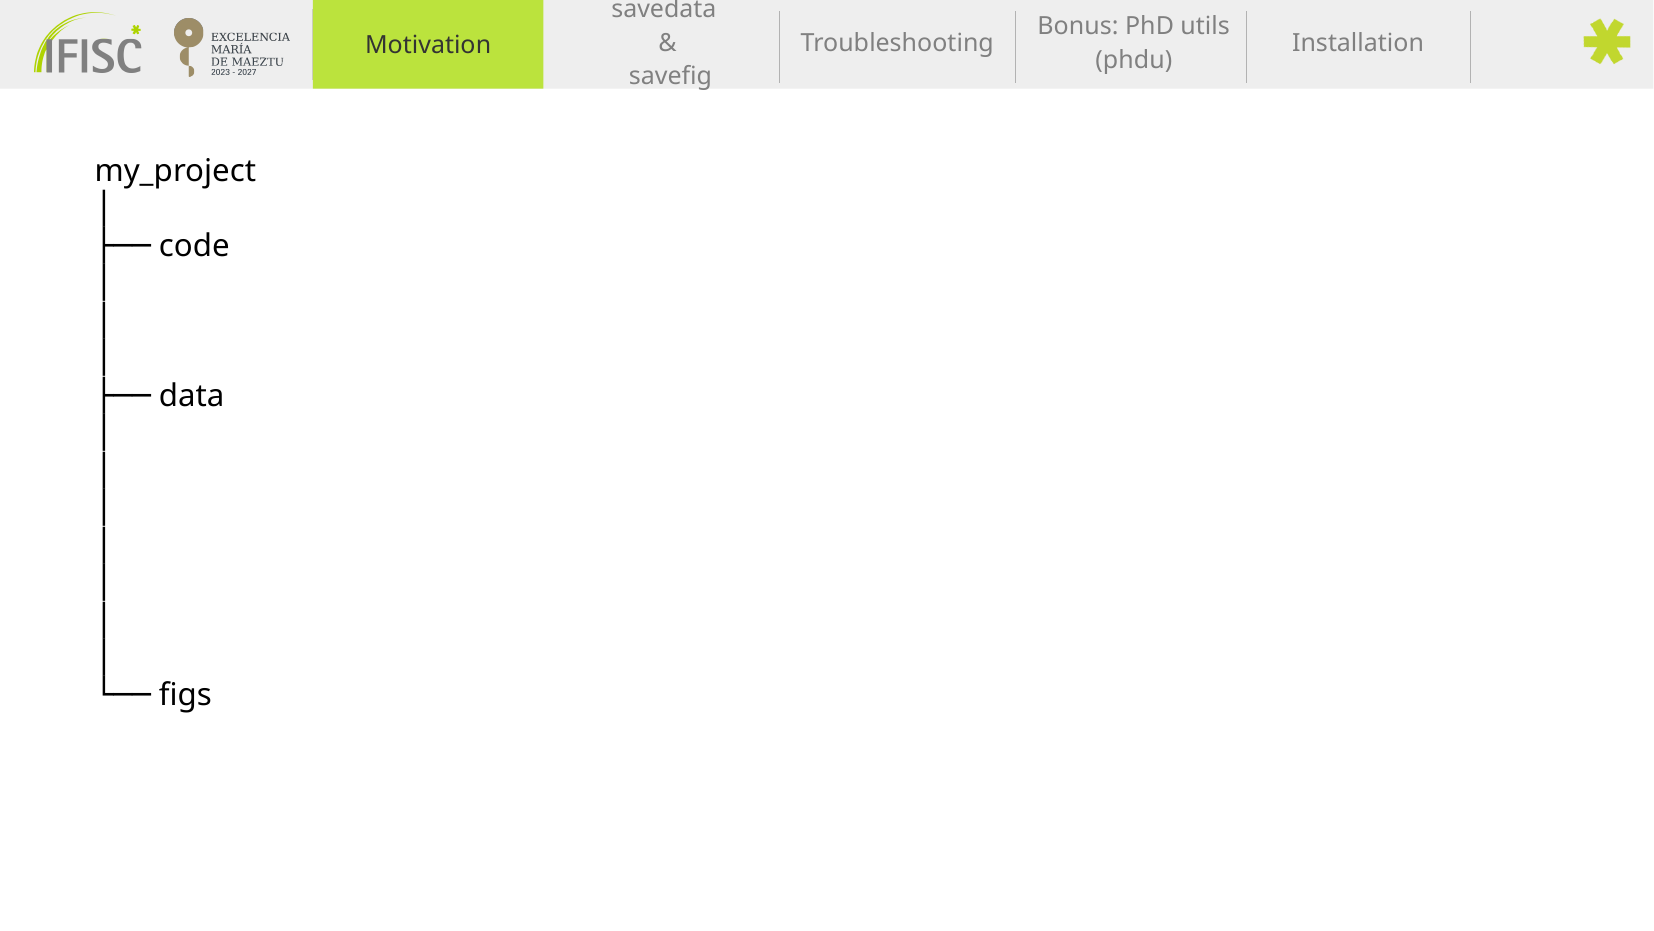

Motivation
Troubleshooting
savedata
&
 savefig
Bonus: PhD utils (phdu)
Installation
my_project
│
├── code
│
│
│
├── data
│
│
│
│
│
│
│
└── figs